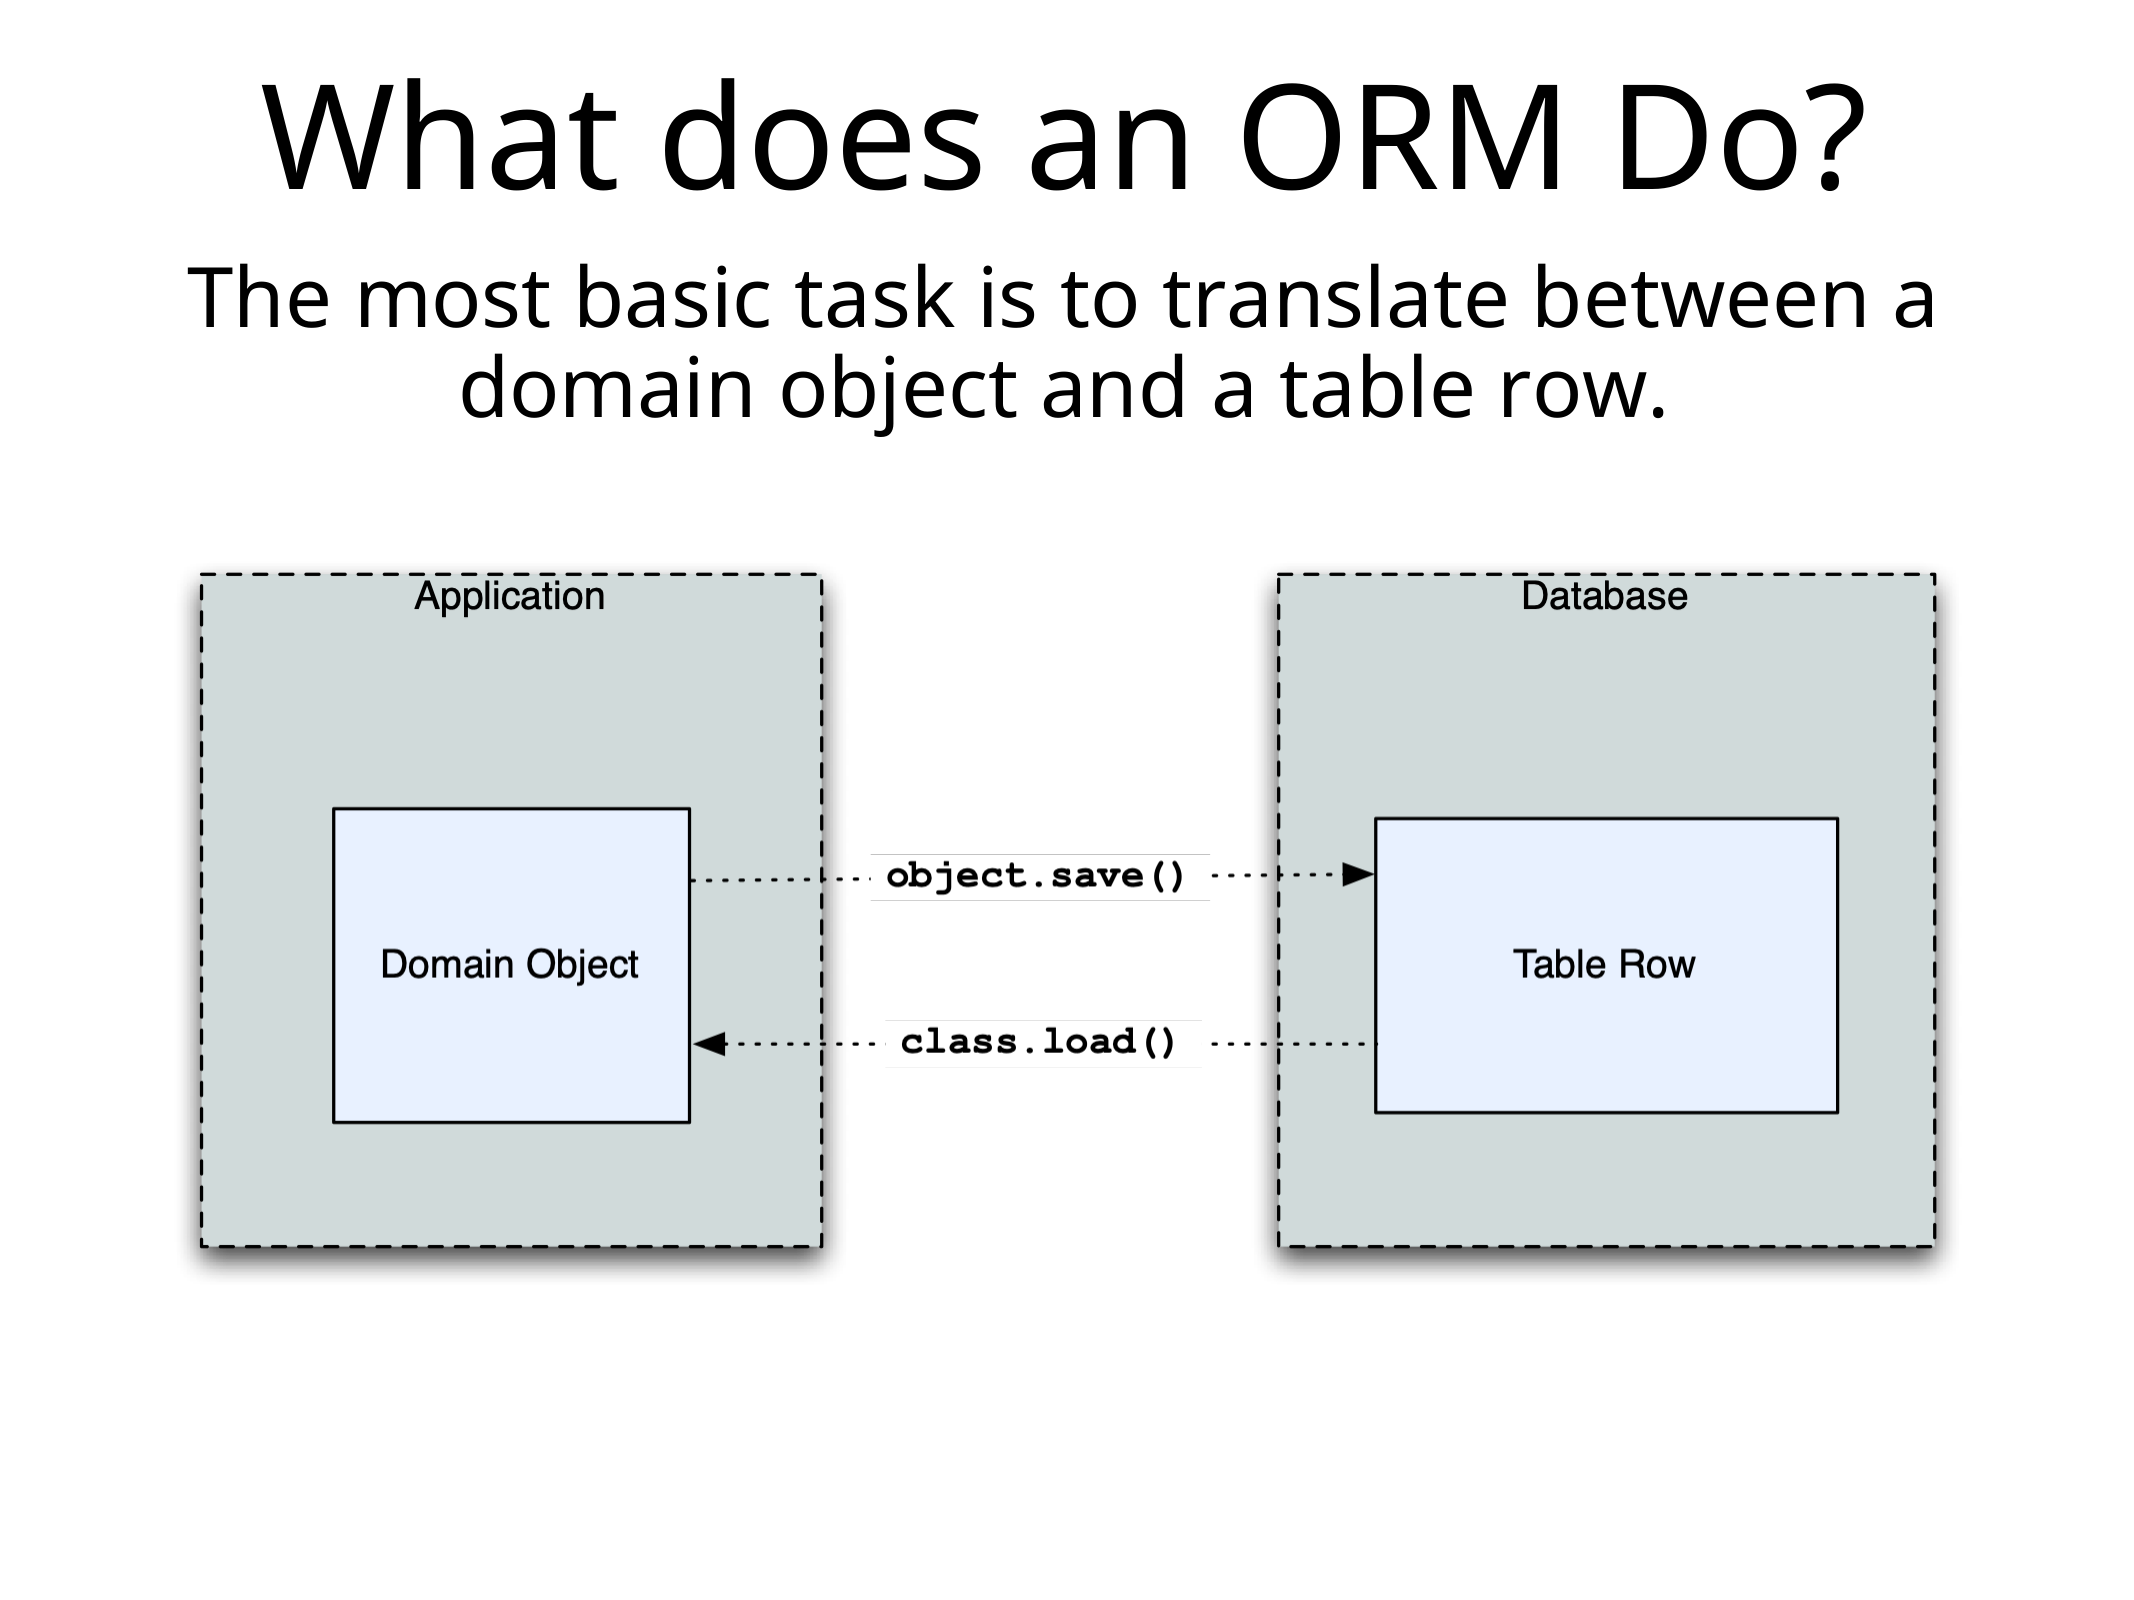

# What does an ORM Do?
The most basic task is to translate between a domain object and a table row.